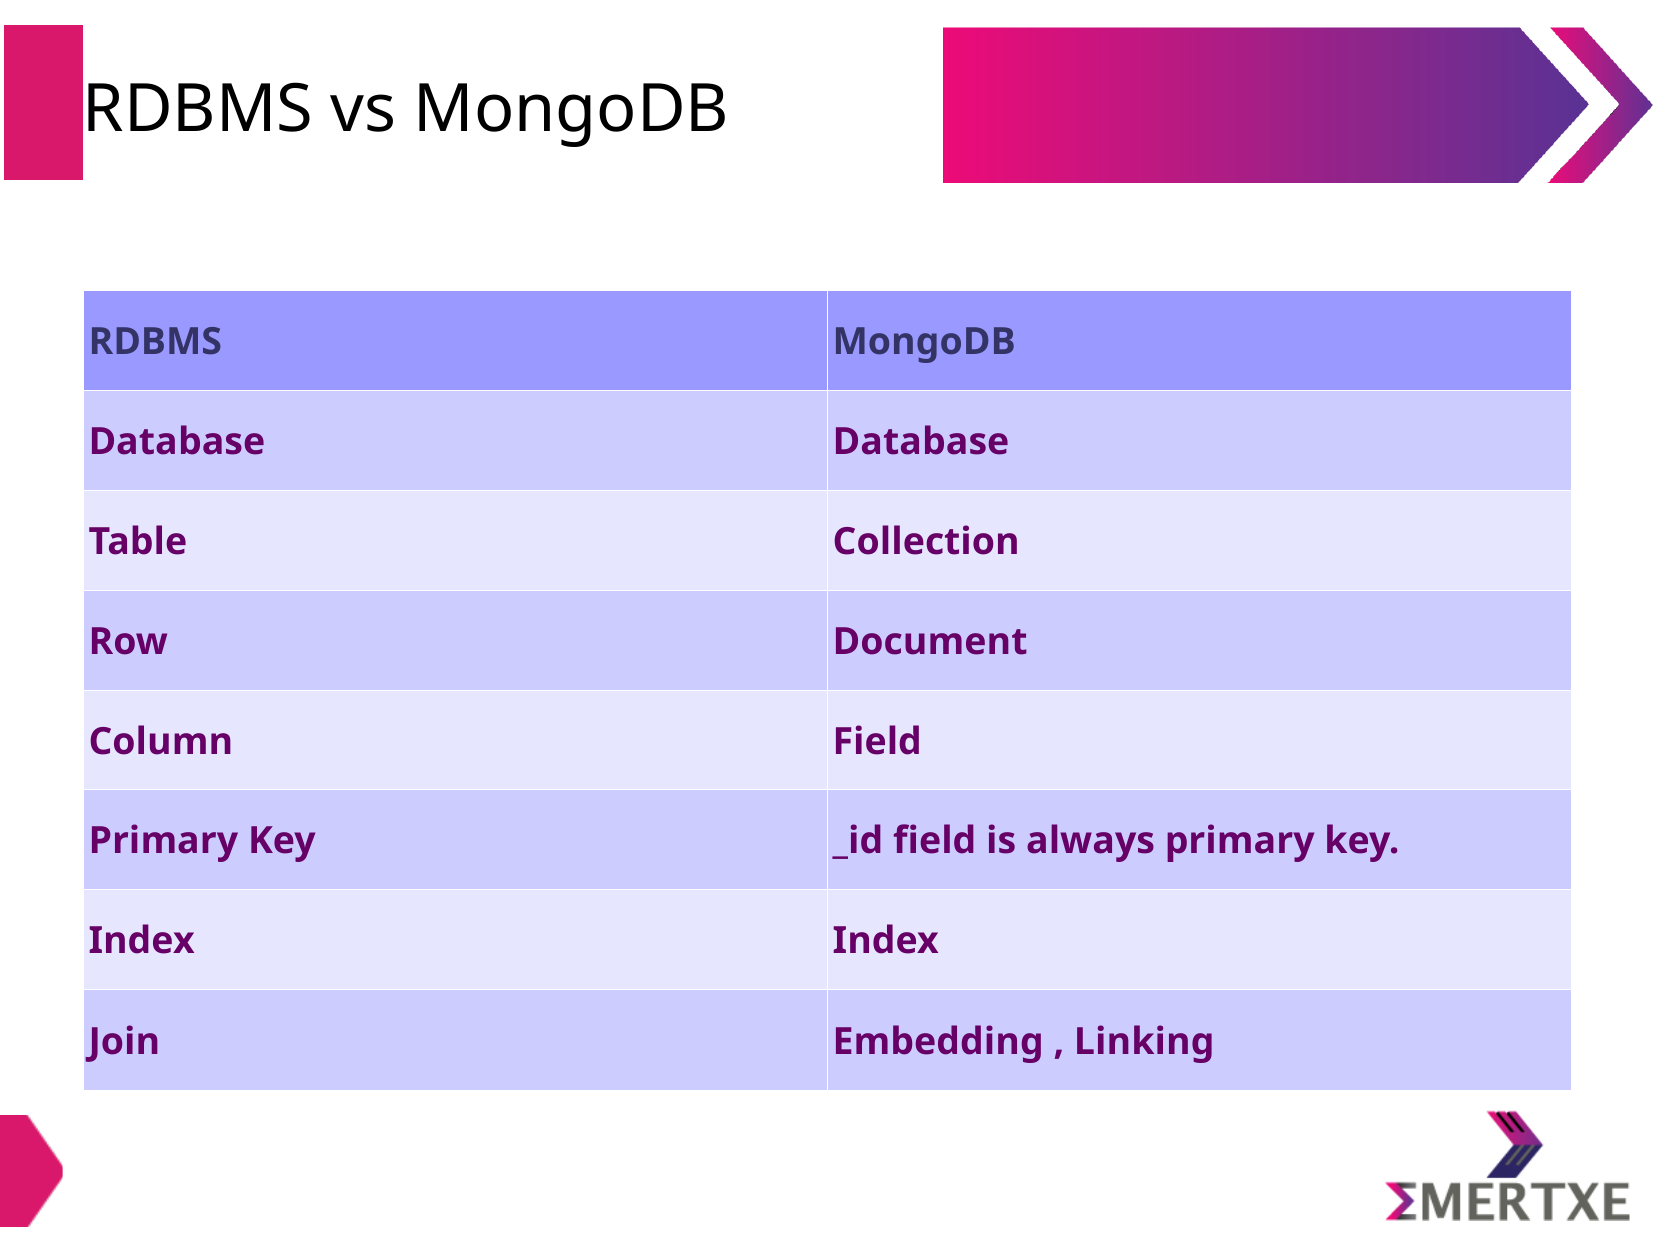

# RDBMS vs MongoDB
| RDBMS | MongoDB |
| --- | --- |
| Database | Database |
| Table | Collection |
| Row | Document |
| Column | Field |
| Primary Key | \_id field is always primary key. |
| Index | Index |
| Join | Embedding , Linking |